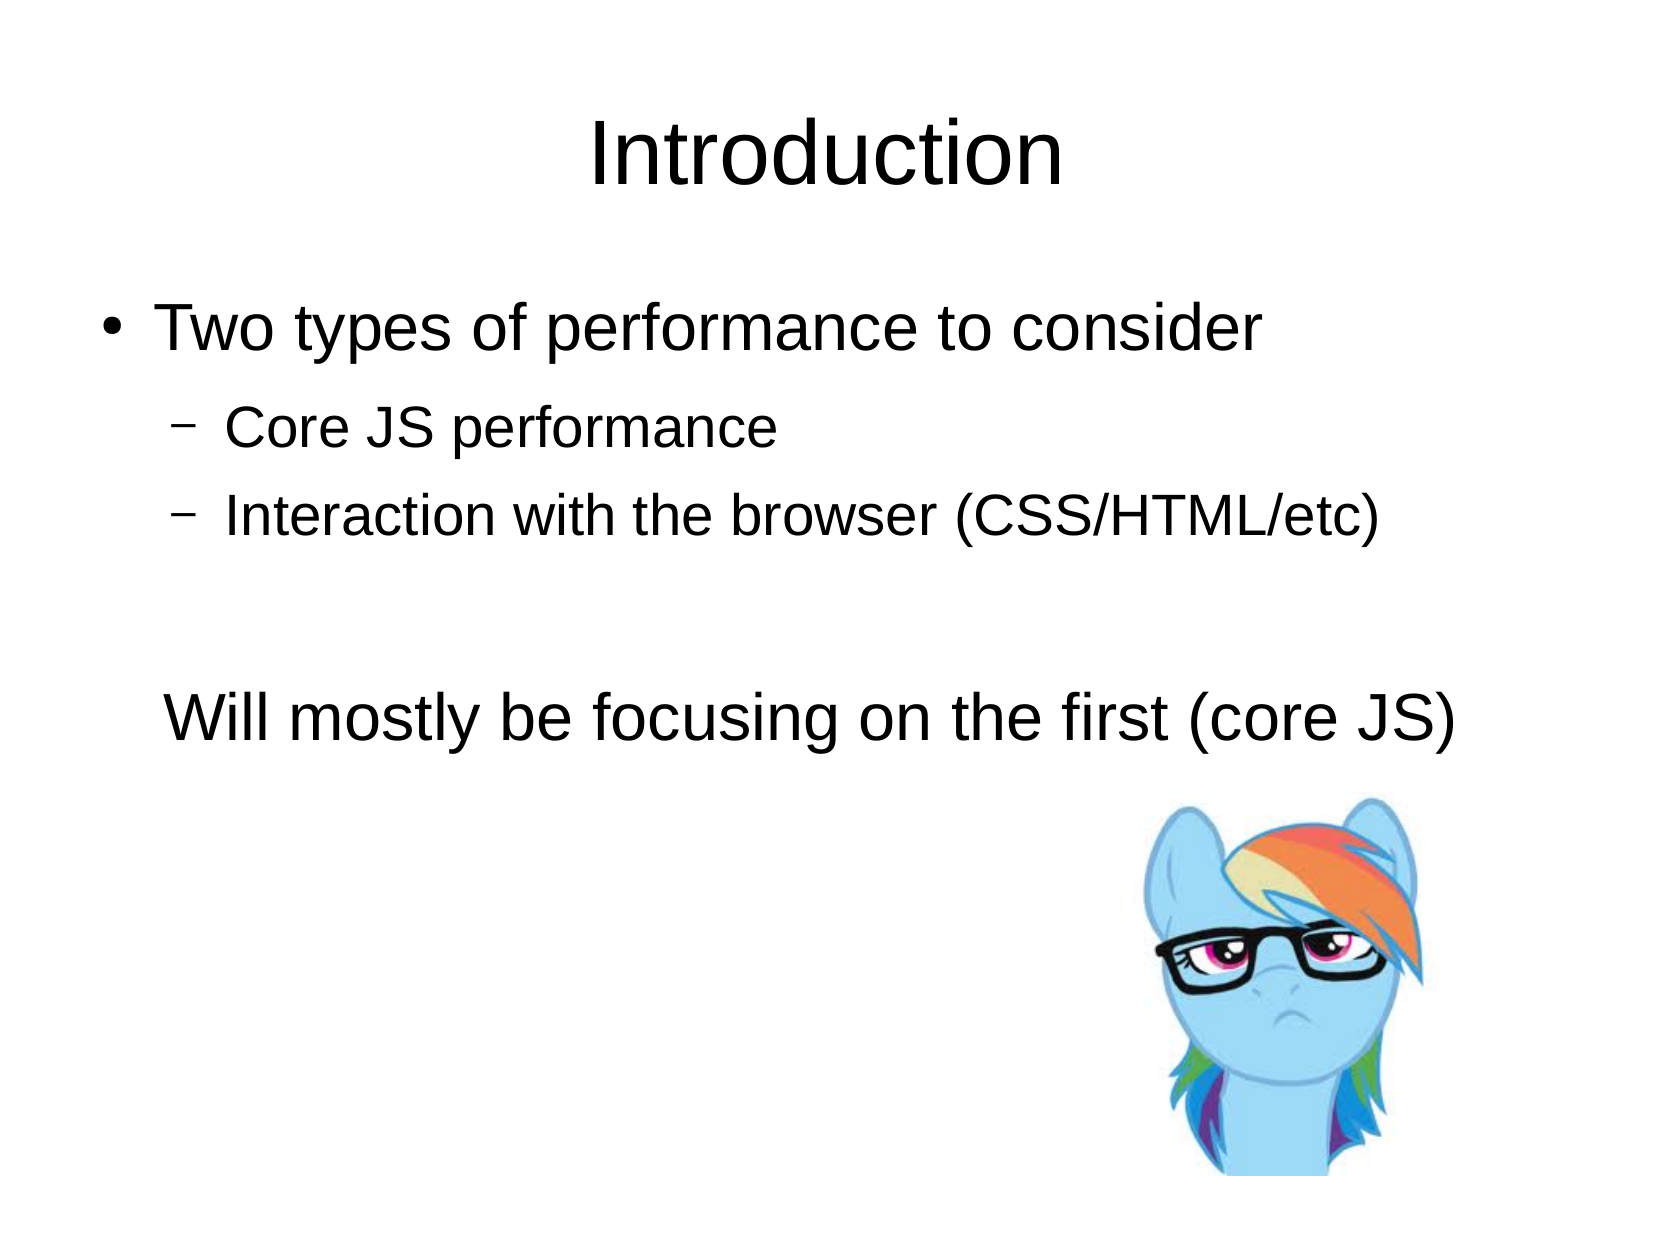

# Introduction
Two types of performance to consider
Core JS performance
Interaction with the browser (CSS/HTML/etc)
Will mostly be focusing on the first (core JS)